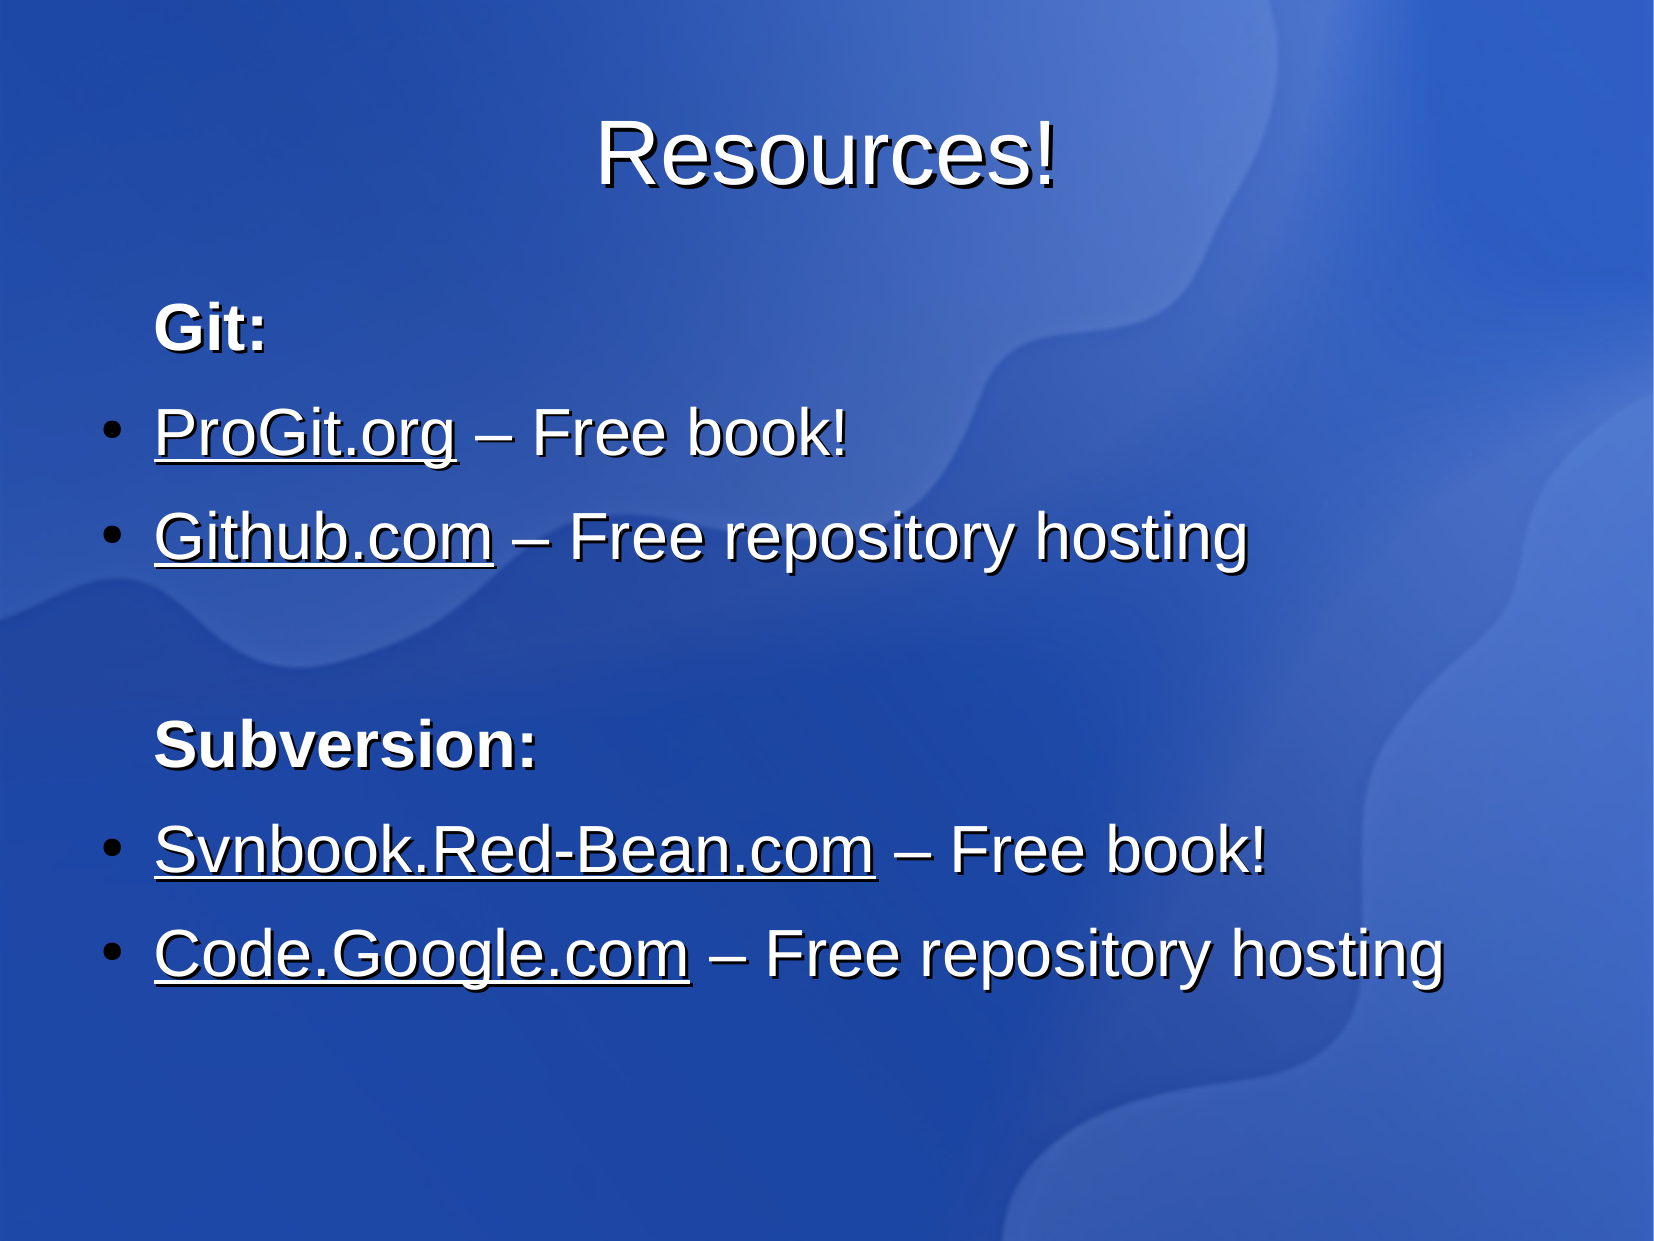

# Resources!
Git:
ProGit.org – Free book!
Github.com – Free repository hosting
Subversion:
Svnbook.Red-Bean.com – Free book!
Code.Google.com – Free repository hosting